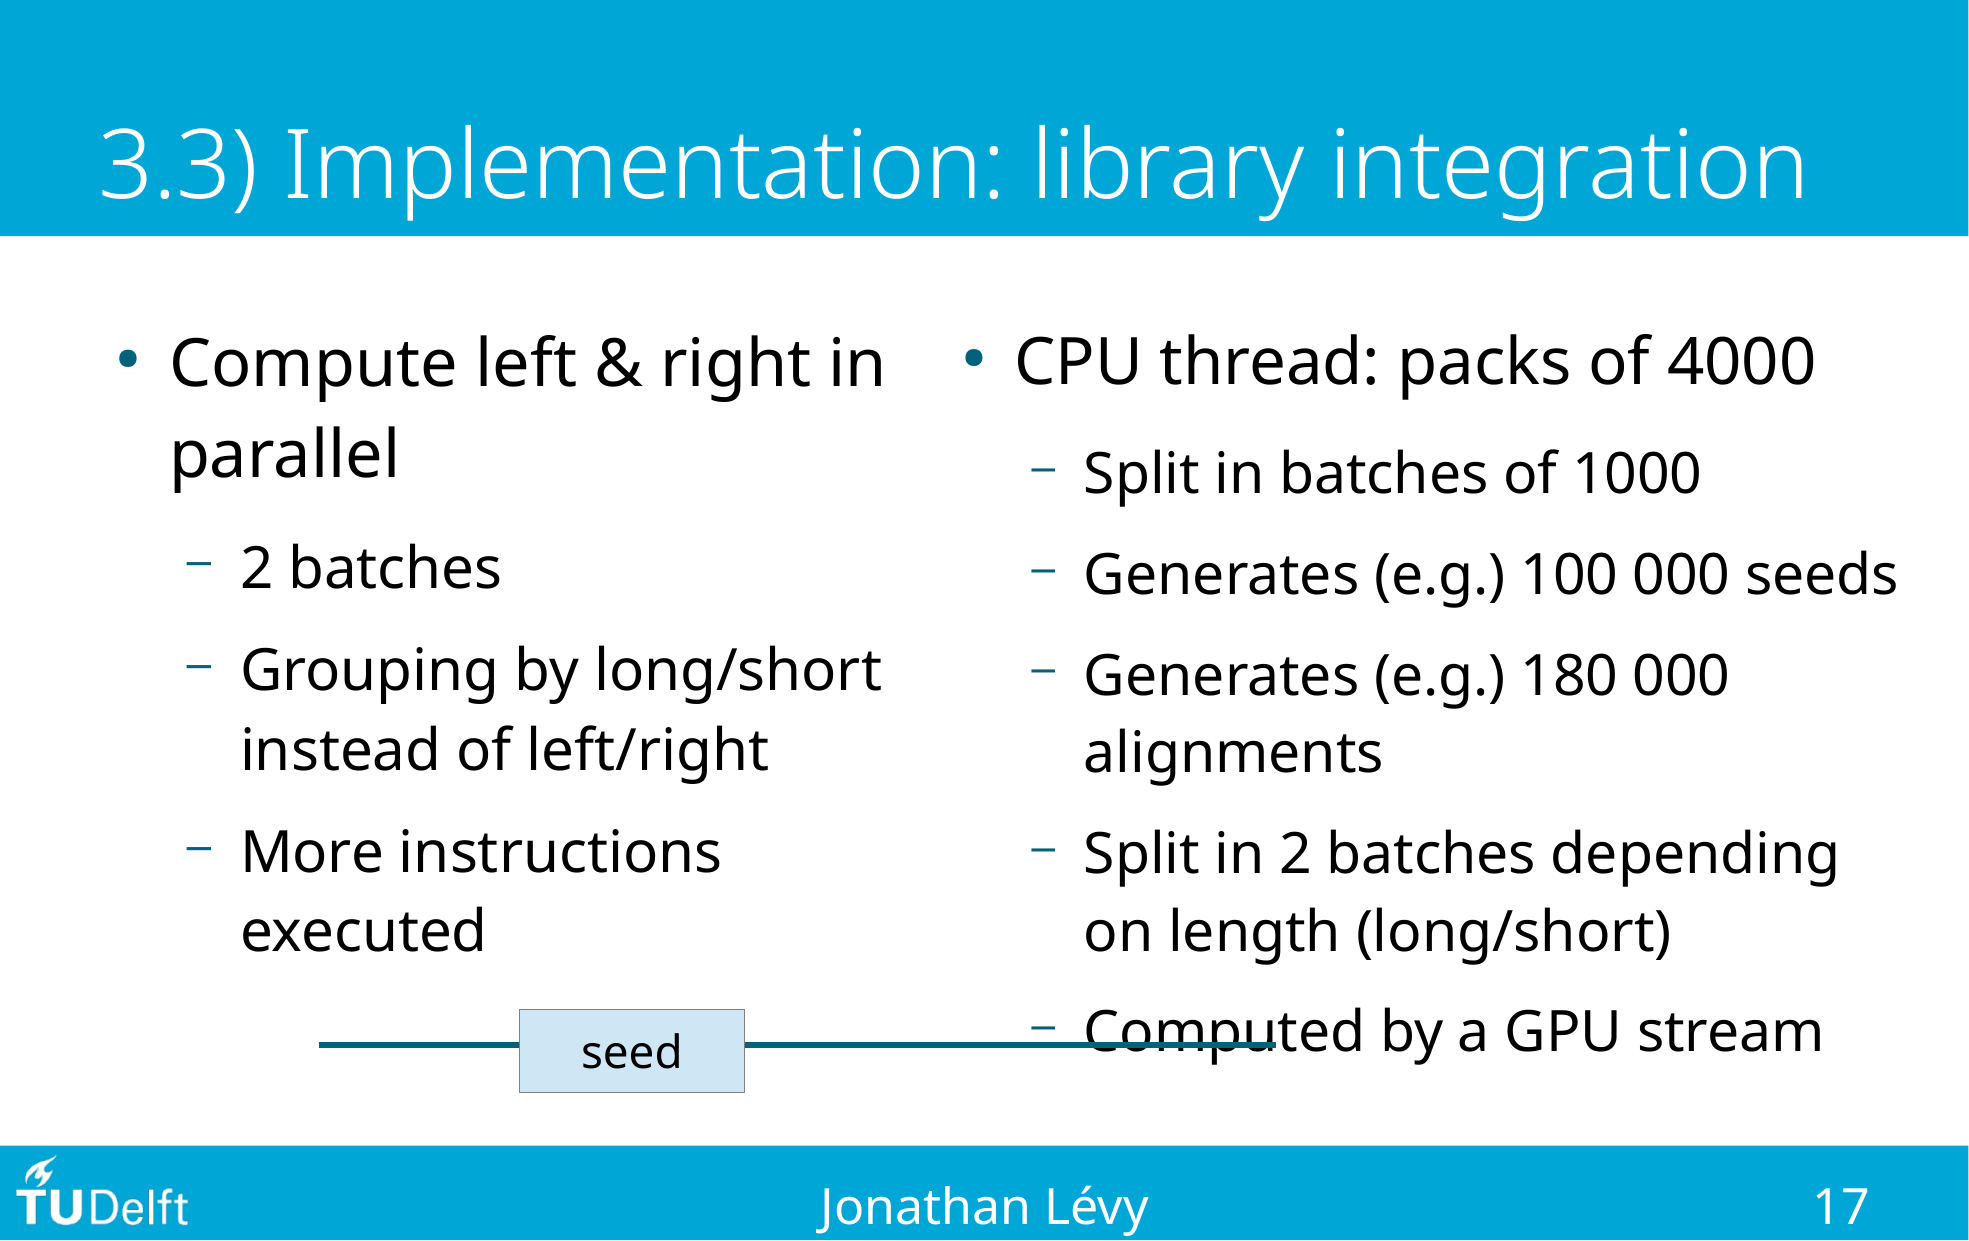

# 3.3) Implementation: library integration
Compute left & right in parallel
2 batches
Grouping by long/short instead of left/right
More instructions executed
CPU thread: packs of 4000
Split in batches of 1000
Generates (e.g.) 100 000 seeds
Generates (e.g.) 180 000 alignments
Split in 2 batches depending on length (long/short)
Computed by a GPU stream
seed
Jonathan Lévy
17